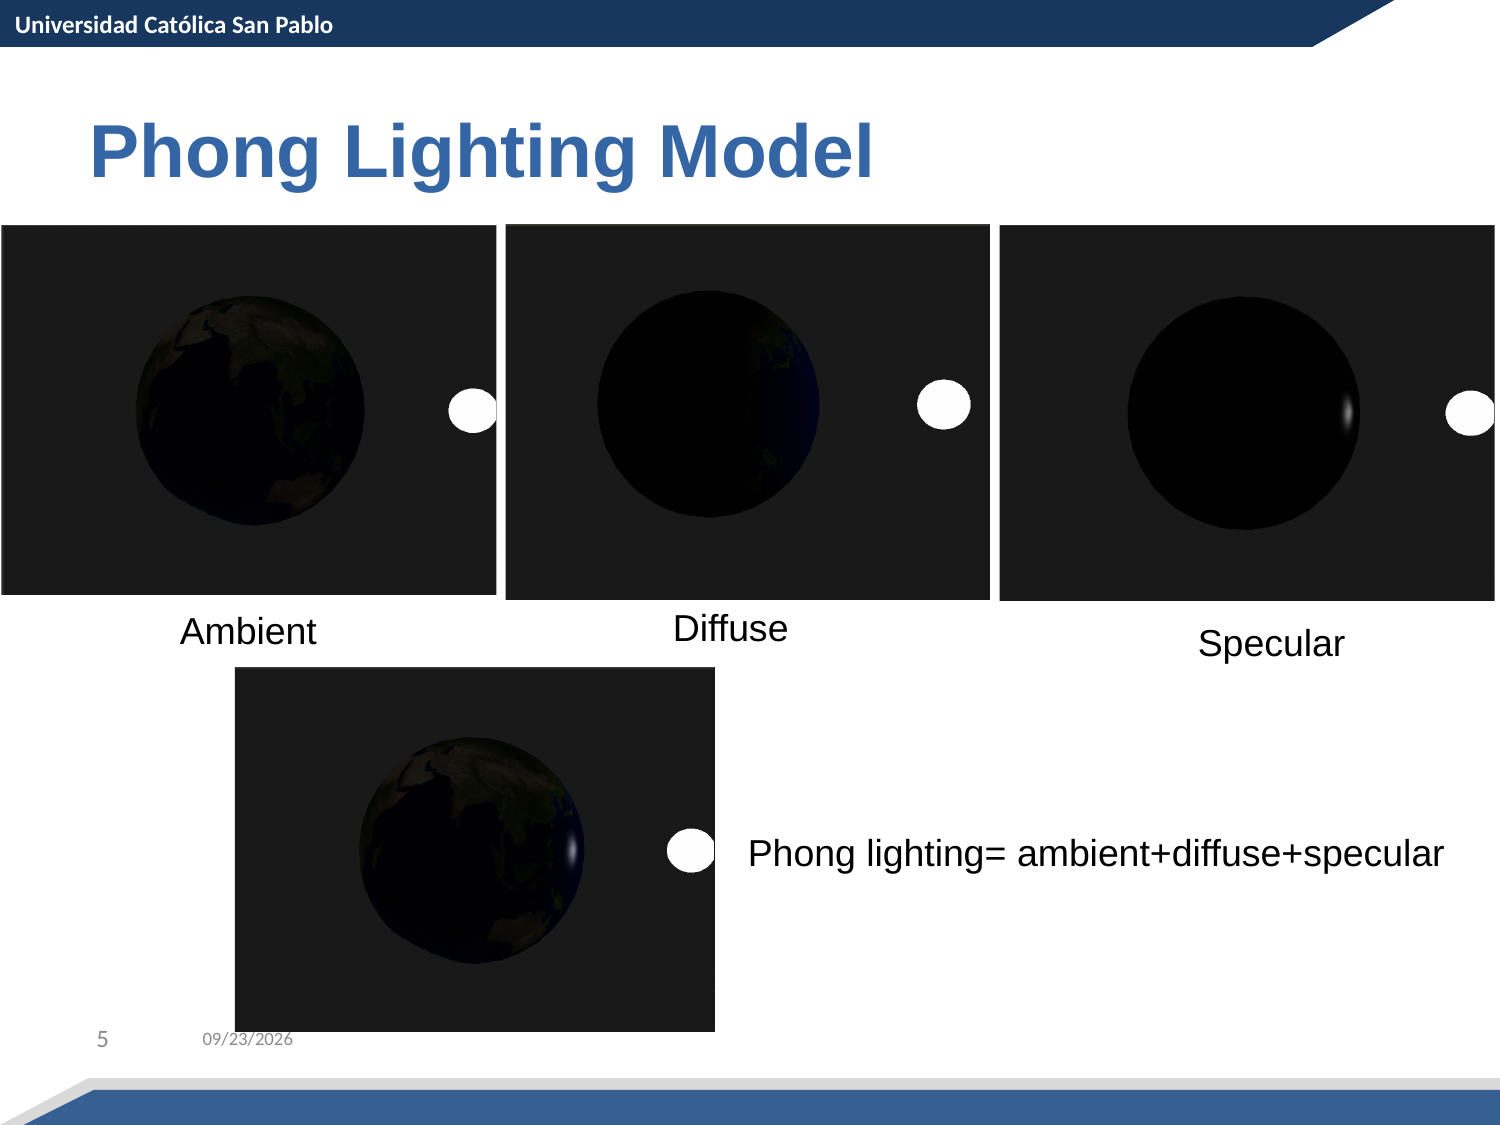

Universidad Católica San Pablo
Phong Lighting Model
Diffuse
Ambient
Specular
Phong lighting= ambient+diffuse+specular